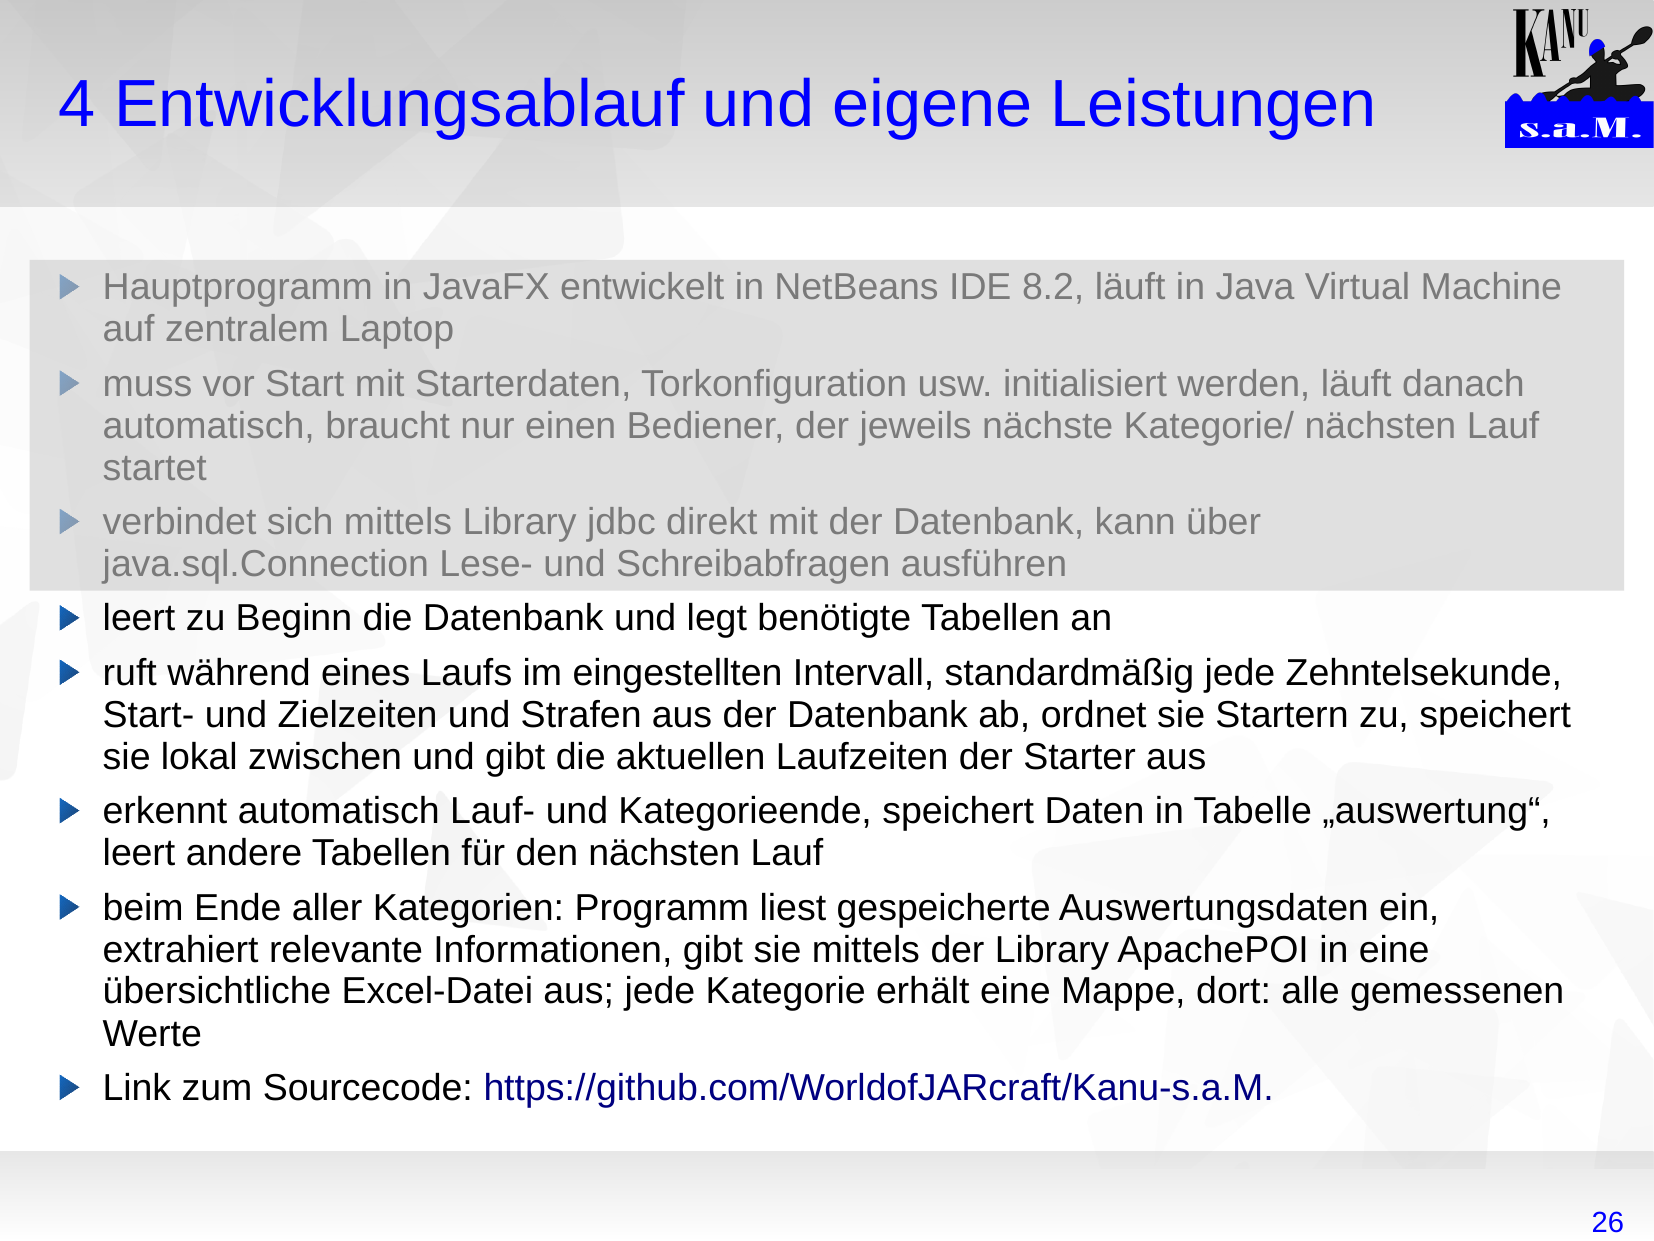

# 4 Entwicklungsablauf und eigene Leistungen
Hauptprogramm in JavaFX entwickelt in NetBeans IDE 8.2, läuft in Java Virtual Machine auf zentralem Laptop
muss vor Start mit Starterdaten, Torkonfiguration usw. initialisiert werden, läuft danach automatisch, braucht nur einen Bediener, der jeweils nächste Kategorie/ nächsten Lauf startet
verbindet sich mittels Library jdbc direkt mit der Datenbank, kann über java.sql.Connection Lese- und Schreibabfragen ausführen
leert zu Beginn die Datenbank und legt benötigte Tabellen an
ruft während eines Laufs im eingestellten Intervall, standardmäßig jede Zehntelsekunde, Start- und Zielzeiten und Strafen aus der Datenbank ab, ordnet sie Startern zu, speichert sie lokal zwischen und gibt die aktuellen Laufzeiten der Starter aus
erkennt automatisch Lauf- und Kategorieende, speichert Daten in Tabelle „auswertung“, leert andere Tabellen für den nächsten Lauf
beim Ende aller Kategorien: Programm liest gespeicherte Auswertungsdaten ein, extrahiert relevante Informationen, gibt sie mittels der Library ApachePOI in eine übersichtliche Excel-Datei aus; jede Kategorie erhält eine Mappe, dort: alle gemessenen Werte
Link zum Sourcecode: https://github.com/WorldofJARcraft/Kanu-s.a.M.
26